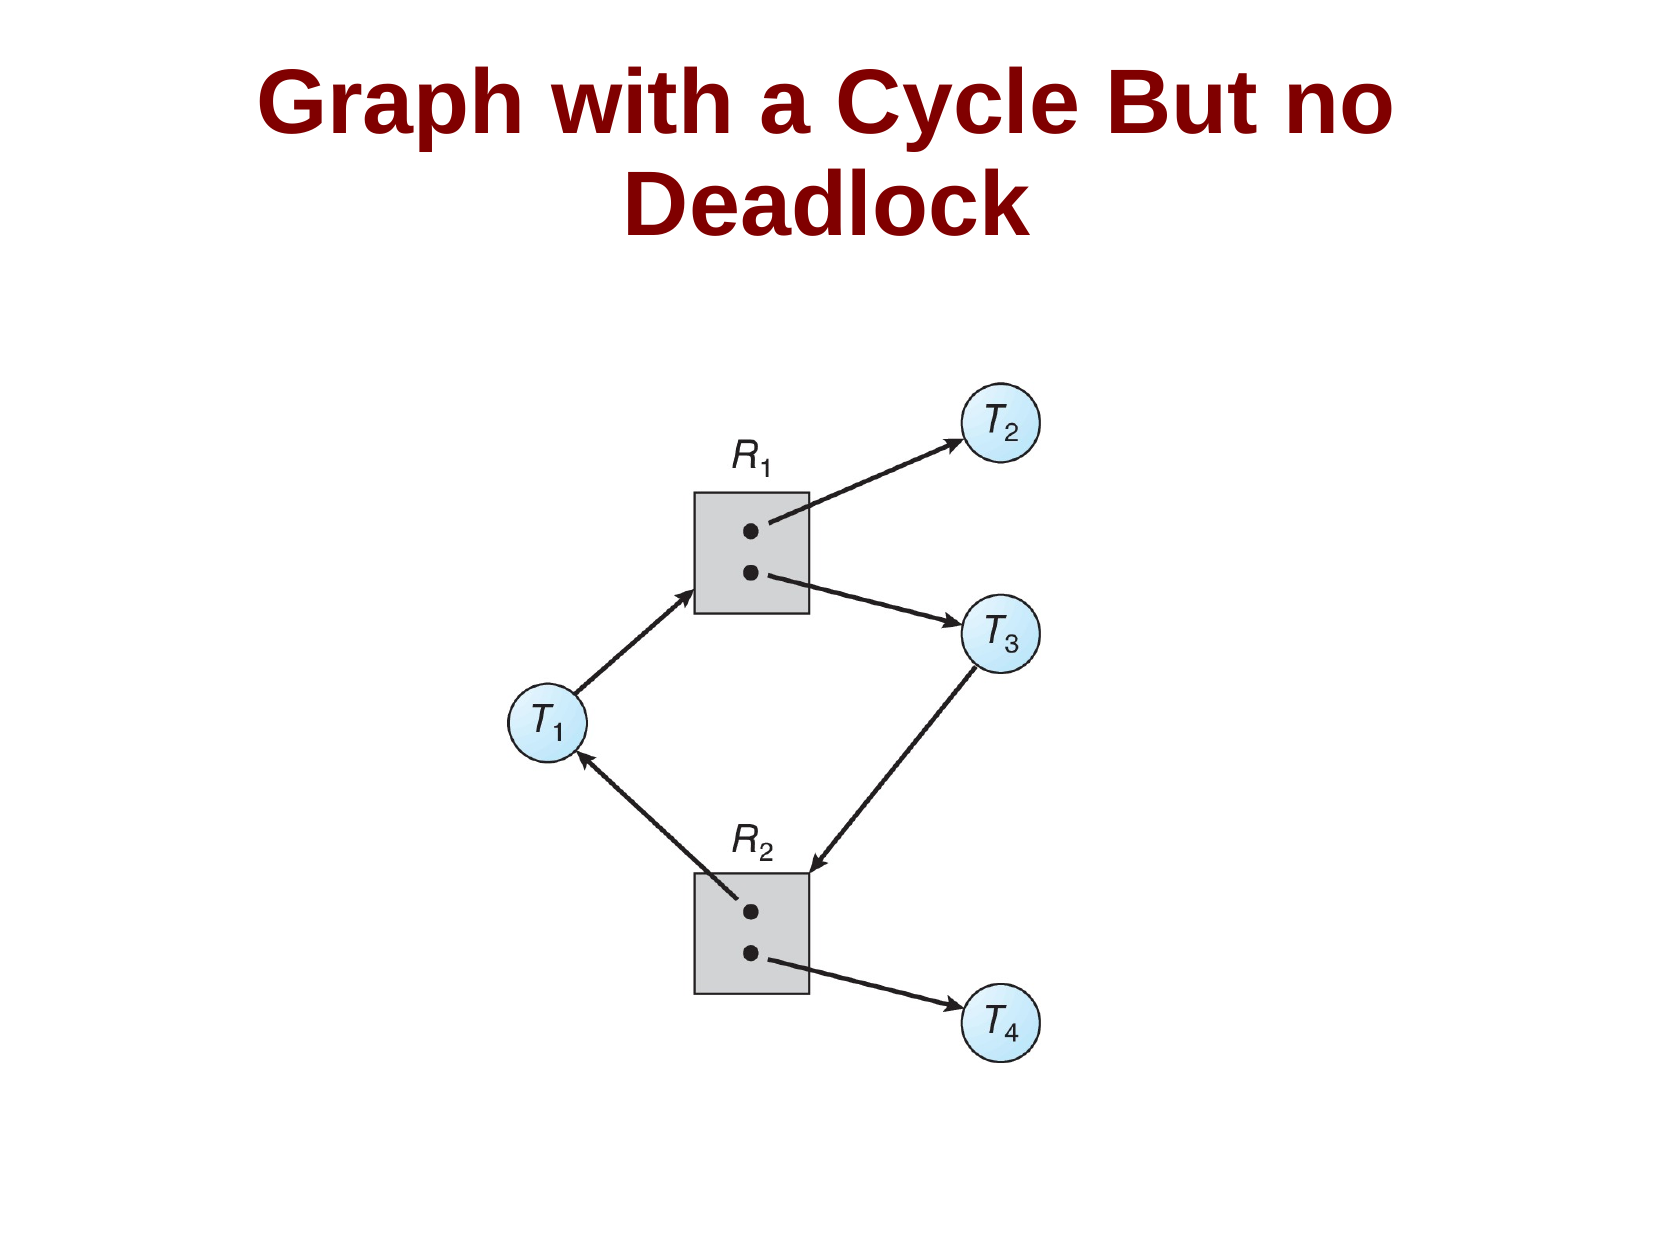

# Graph with a Cycle But no Deadlock